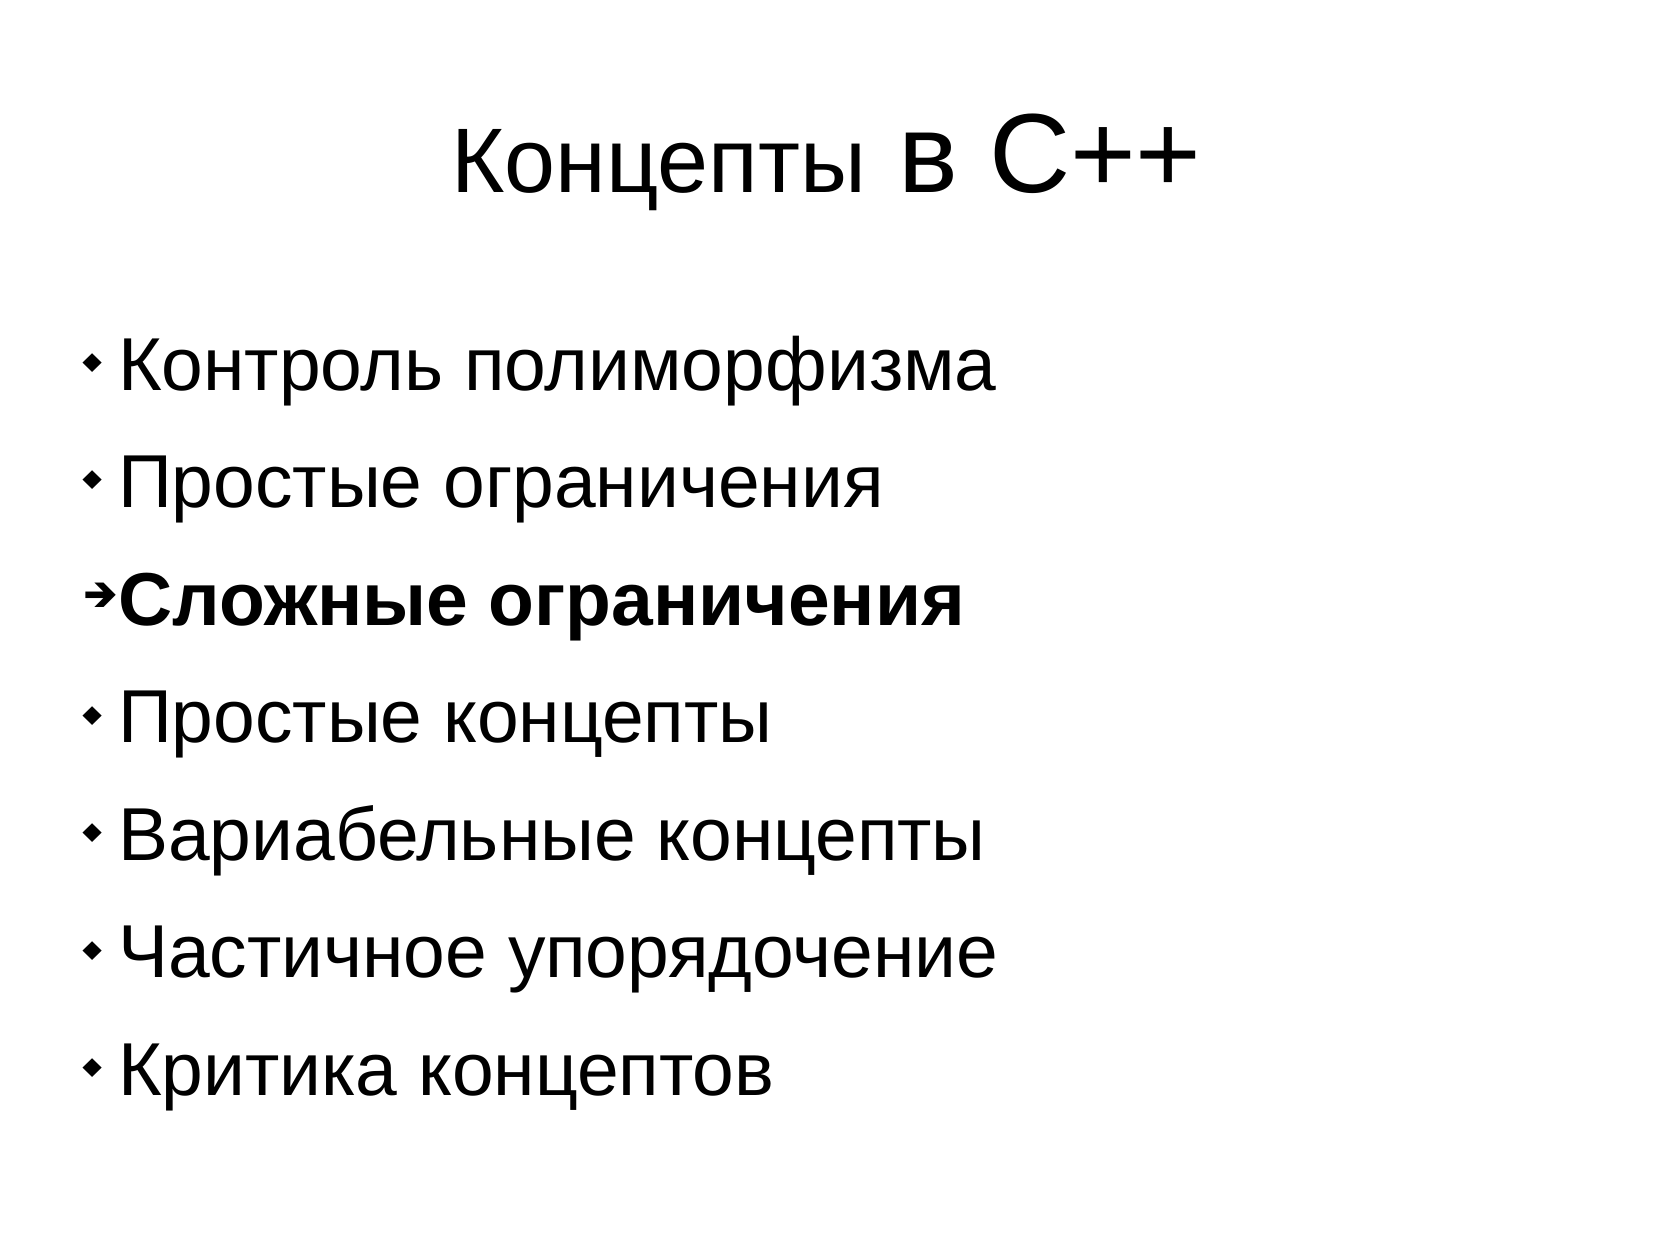

# Концепты в C++
Контроль полиморфизма
Простые ограничения
Сложные ограничения
Простые концепты
Вариабельные концепты
Частичное упорядочение
Критика концептов